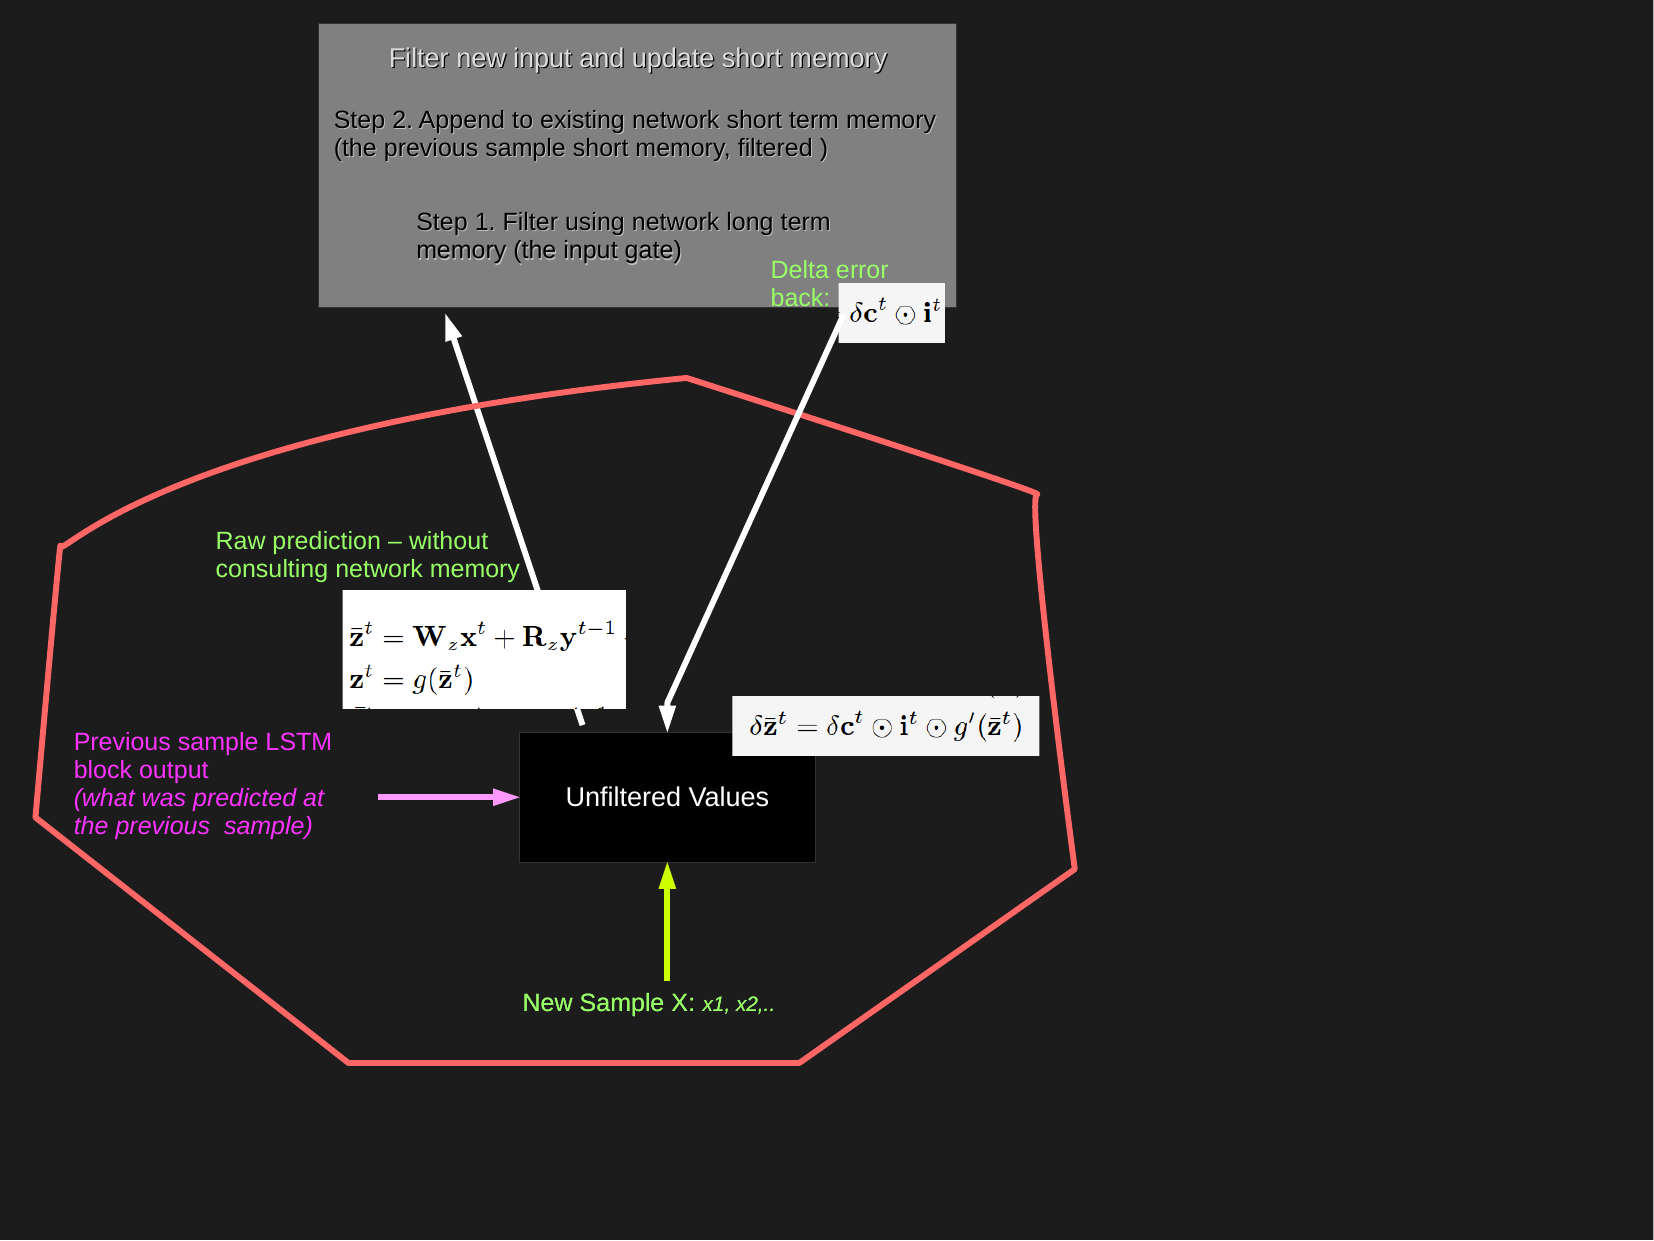

Filter new input and update short memory
Step 2. Append to existing network short term memory
(the previous sample short memory, filtered )
Step 1. Filter using network long term memory (the input gate)
Delta error back:
Raw prediction – without consulting network memory
Previous sample LSTM block output
(what was predicted at the previous sample)
Unfiltered Values
New Sample X: x1, x2,..
New Sample X: x1, x2,..